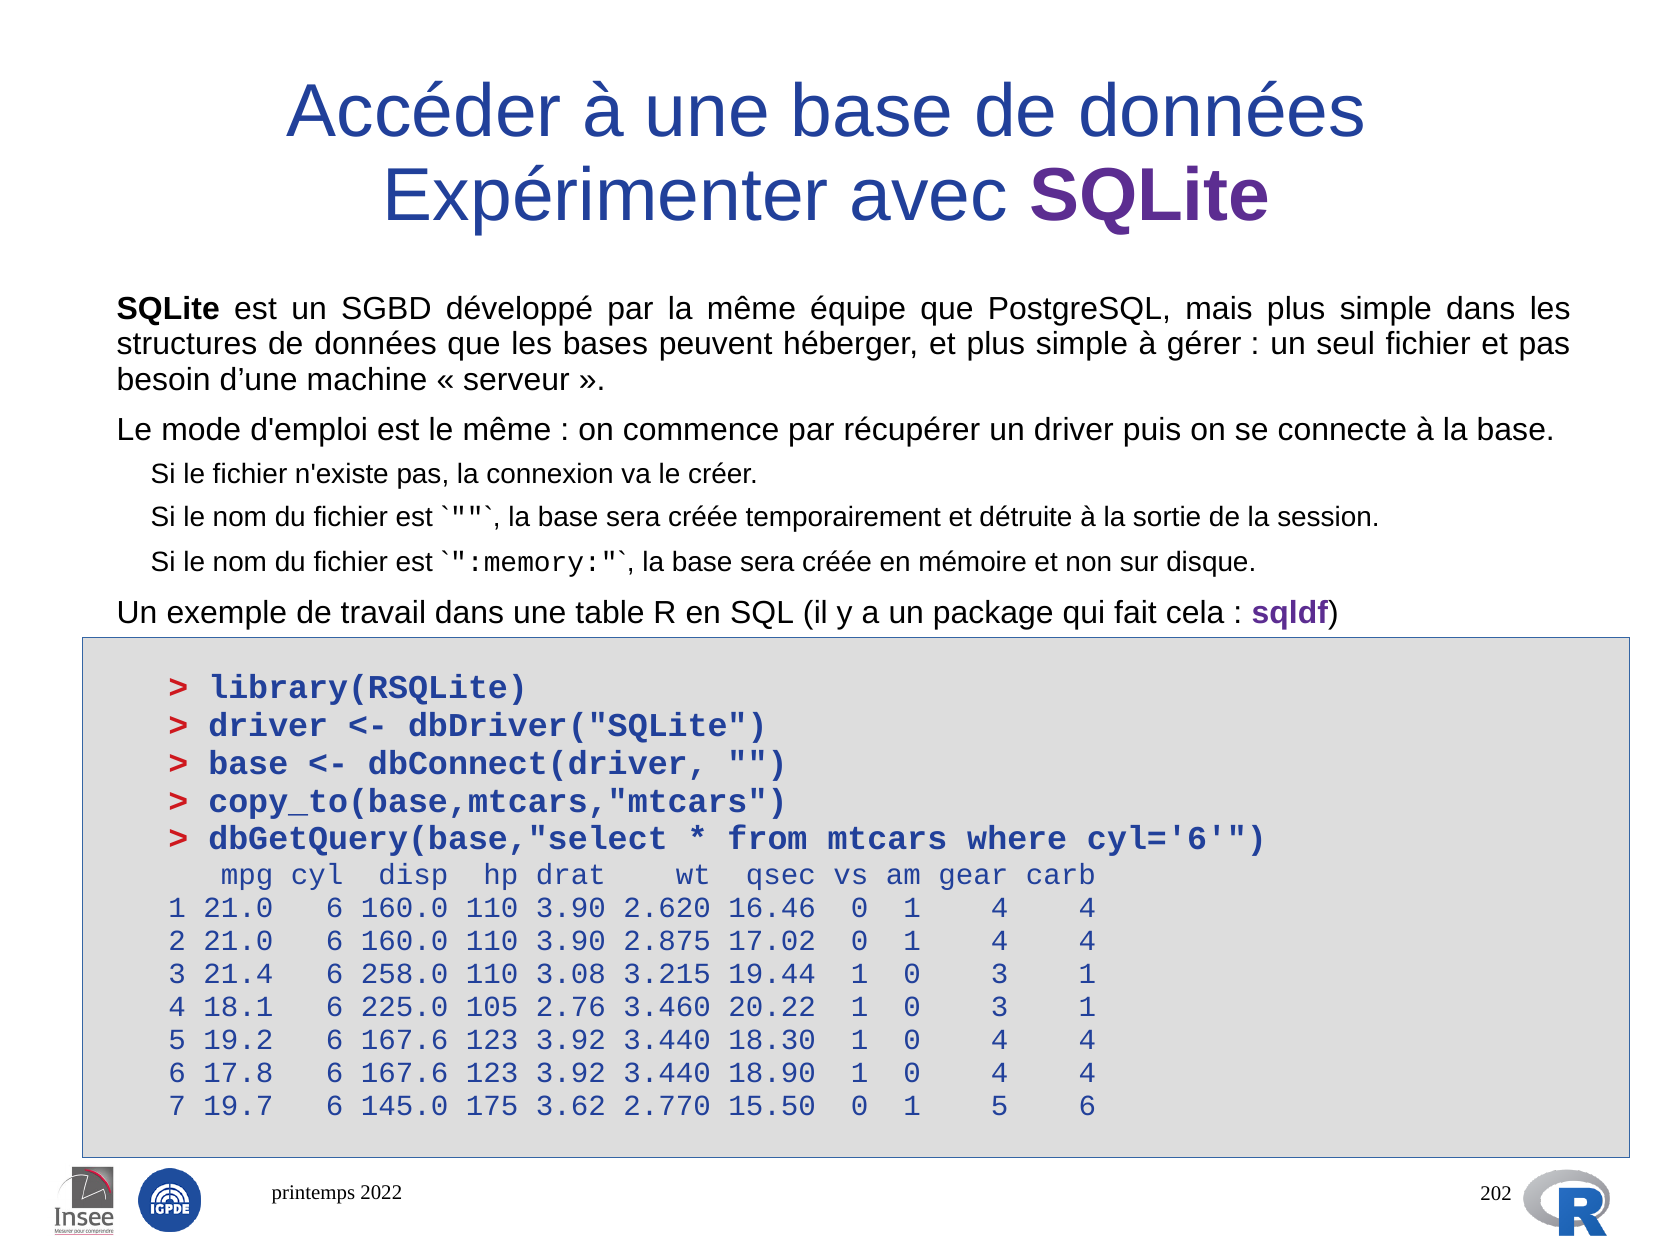

# Accéder à une base de données Expérimenter avec SQLite
SQLite est un SGBD développé par la même équipe que PostgreSQL, mais plus simple dans les structures de données que les bases peuvent héberger, et plus simple à gérer : un seul fichier et pas besoin d’une machine « serveur ».
Le mode d'emploi est le même : on commence par récupérer un driver puis on se connecte à la base.
Si le fichier n'existe pas, la connexion va le créer.
Si le nom du fichier est `""`, la base sera créée temporairement et détruite à la sortie de la session.
Si le nom du fichier est `":memory:"`, la base sera créée en mémoire et non sur disque.
Un exemple de travail dans une table R en SQL (il y a un package qui fait cela : sqldf)
> library(RSQLite)
> driver <- dbDriver("SQLite")
> base <- dbConnect(driver, "")
> copy_to(base,mtcars,"mtcars")
> dbGetQuery(base,"select * from mtcars where cyl='6'")
 mpg cyl disp hp drat wt qsec vs am gear carb
1 21.0 6 160.0 110 3.90 2.620 16.46 0 1 4 4
2 21.0 6 160.0 110 3.90 2.875 17.02 0 1 4 4
3 21.4 6 258.0 110 3.08 3.215 19.44 1 0 3 1
4 18.1 6 225.0 105 2.76 3.460 20.22 1 0 3 1
5 19.2 6 167.6 123 3.92 3.440 18.30 1 0 4 4
6 17.8 6 167.6 123 3.92 3.440 18.90 1 0 4 4
7 19.7 6 145.0 175 3.62 2.770 15.50 0 1 5 6
printemps 2022
202